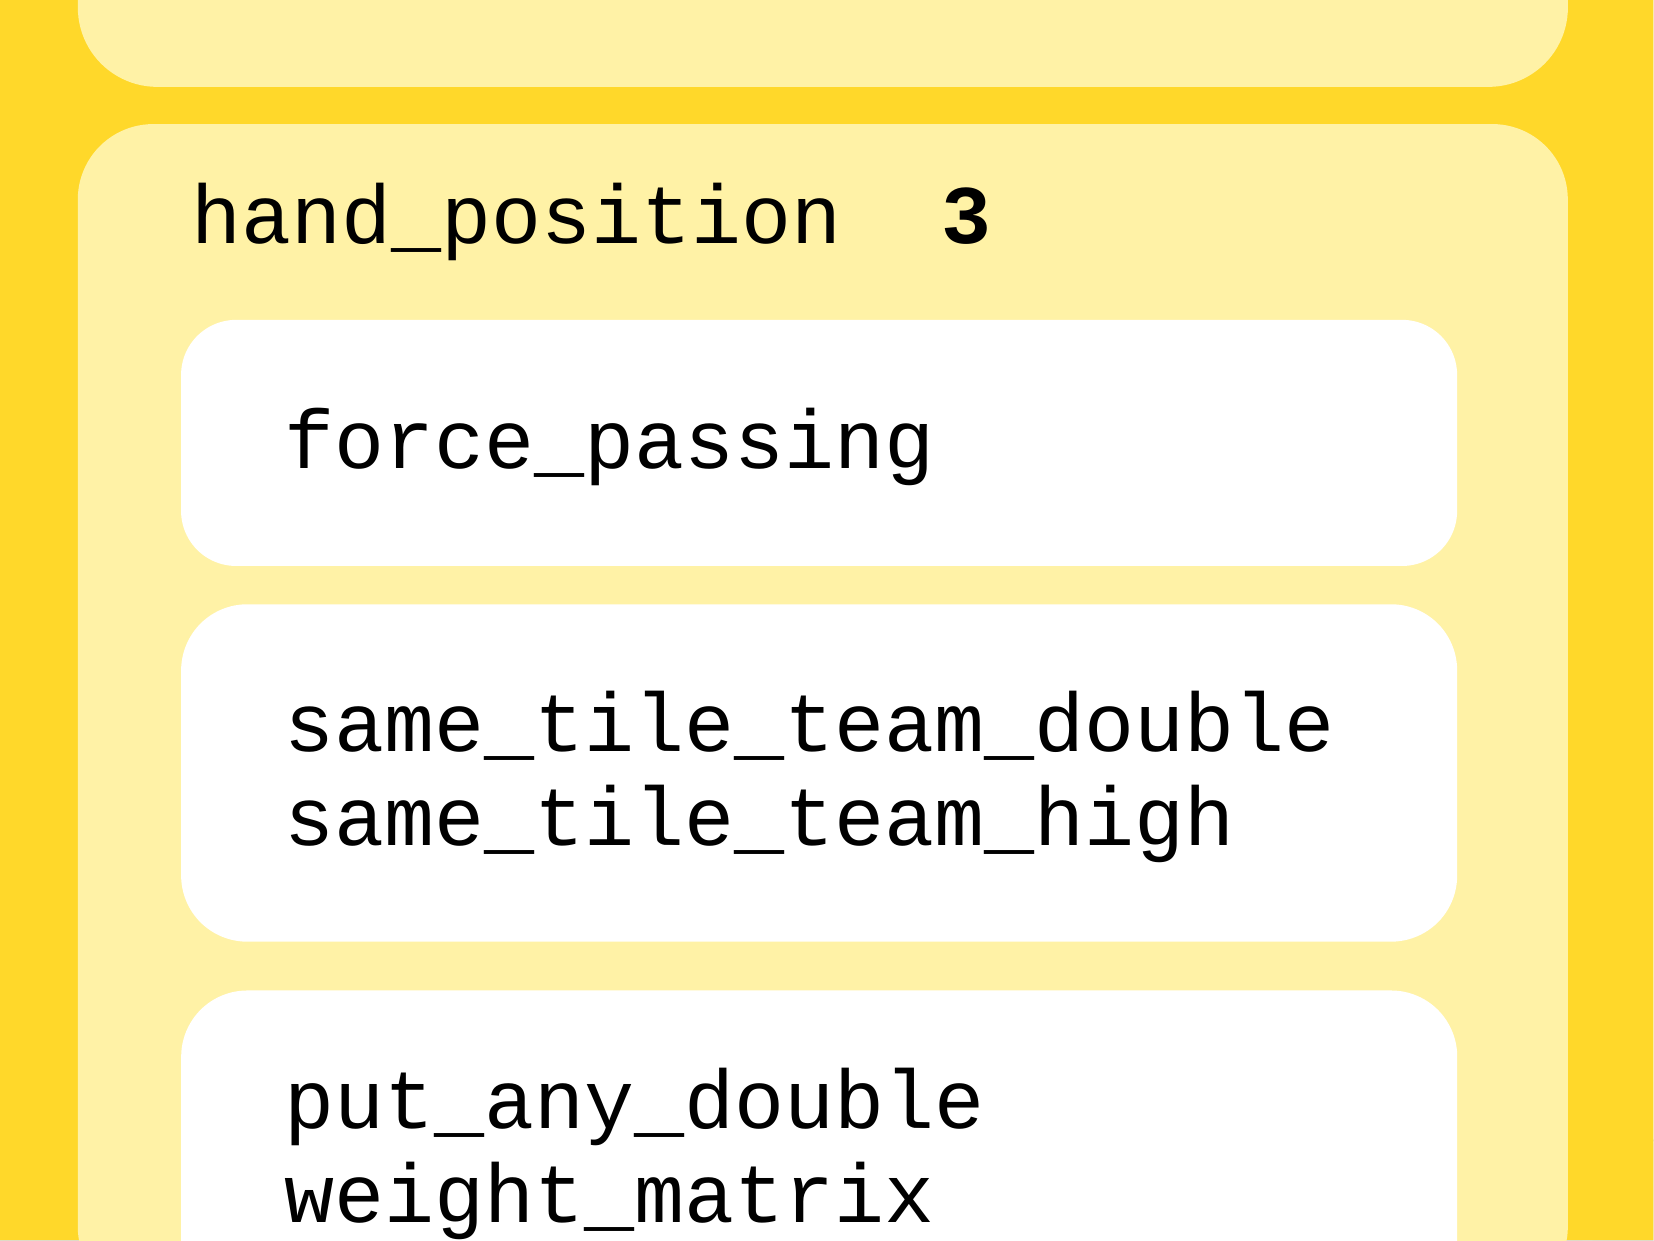

hand_position 3
force_passing
same_tile_team_double
same_tile_team_high
put_any_double
weight_matrix